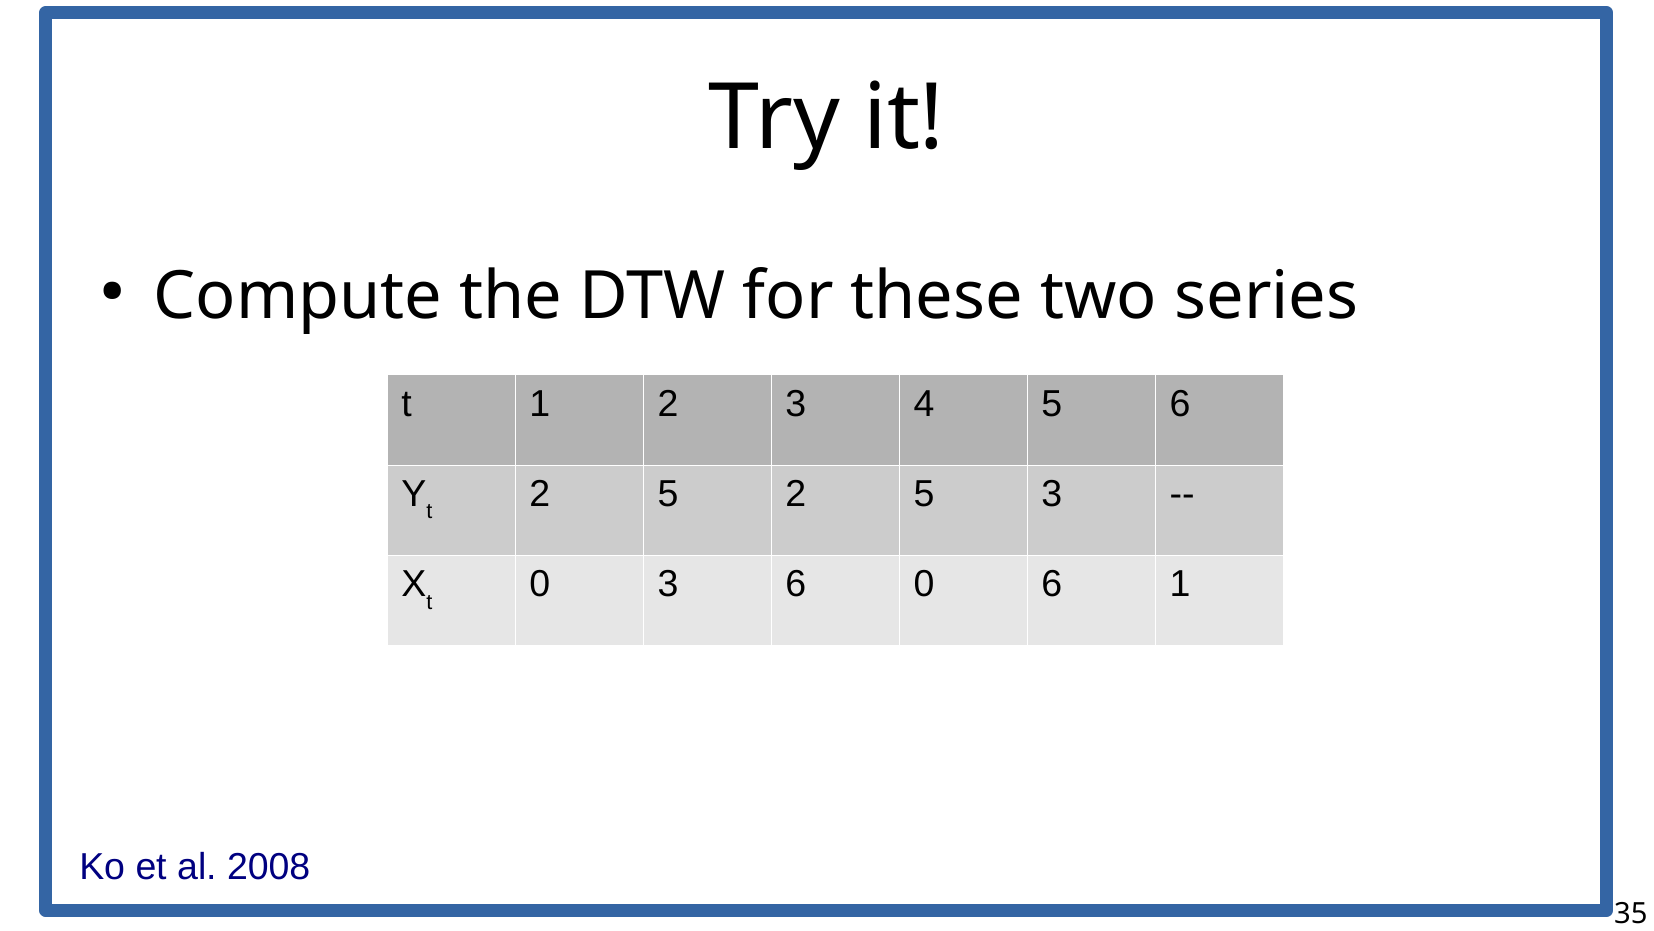

# Try it!
Compute the DTW for these two series
| t | 1 | 2 | 3 | 4 | 5 | 6 |
| --- | --- | --- | --- | --- | --- | --- |
| Yt | 2 | 5 | 2 | 5 | 3 | -- |
| Xt | 0 | 3 | 6 | 0 | 6 | 1 |
Ko et al. 2008
35